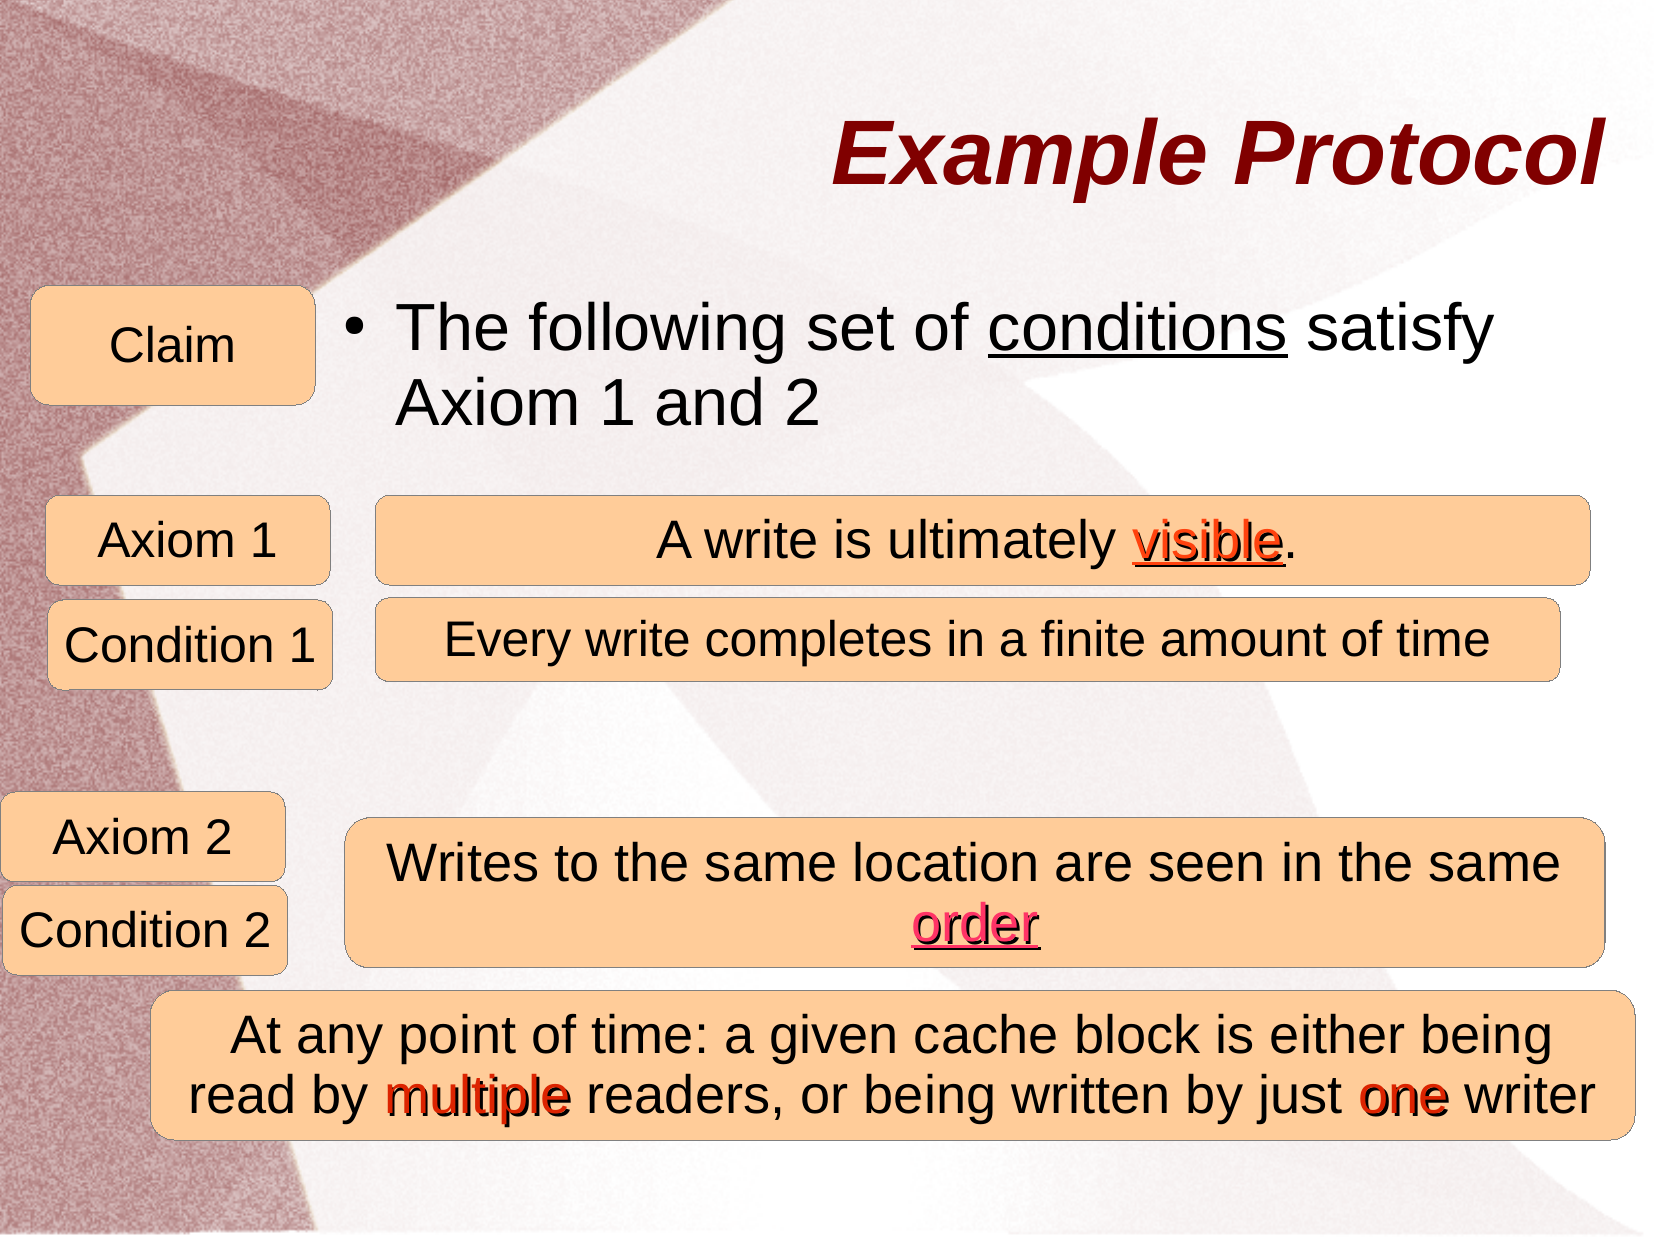

# Example Protocol
Claim
The following set of conditions satisfy Axiom 1 and 2
Axiom 1
A write is ultimately visible.
Every write completes in a finite amount of time
Condition 1
Axiom 2
Writes to the same location are seen in the same
order
Writes to the same location are seen in the same
order
Condition 2
At any point of time: a given cache block is either being
read by multiple readers, or being written by just one writer
33